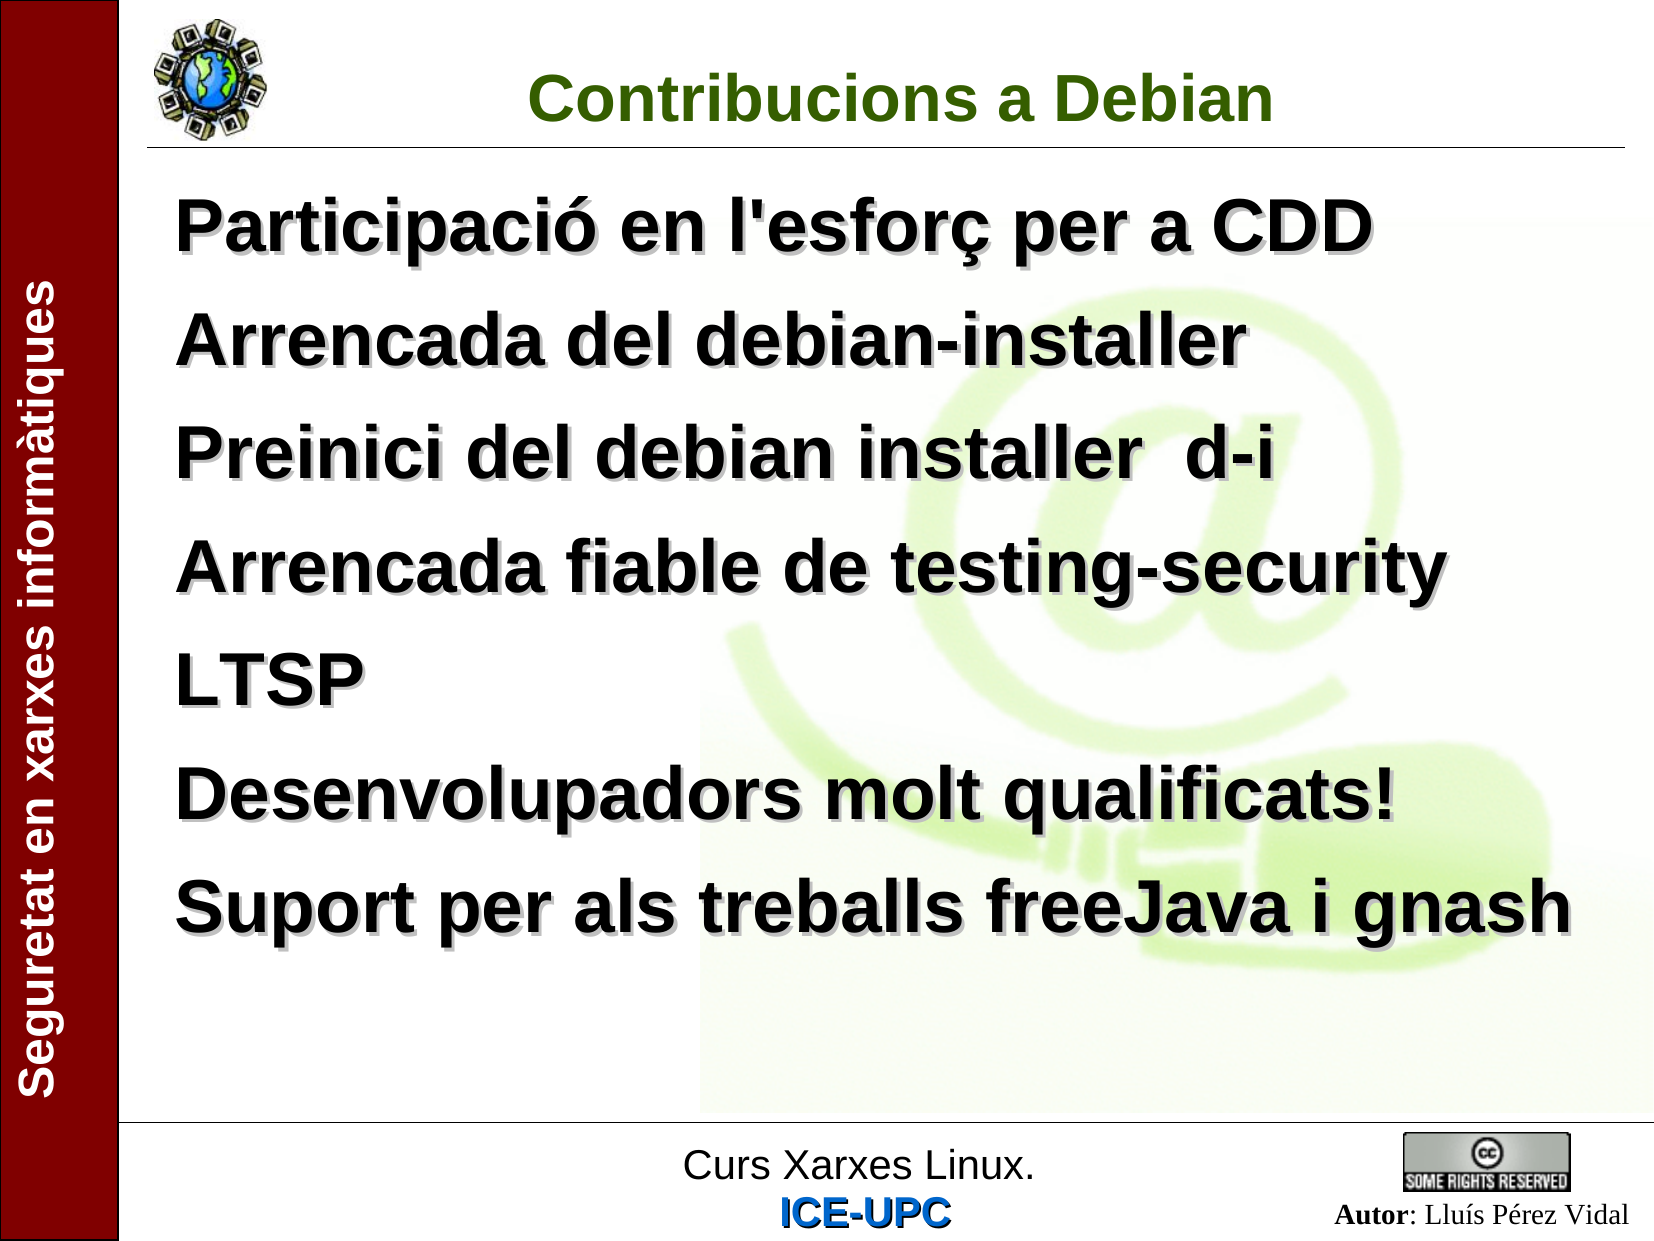

# Contribucions a Debian
Participació en l'esforç per a CDD
Arrencada del debian-installer
Preinici del debian installer d-i
Arrencada fiable de testing-security
LTSP
Desenvolupadors molt qualificats!
Suport per als treballs freeJava i gnash